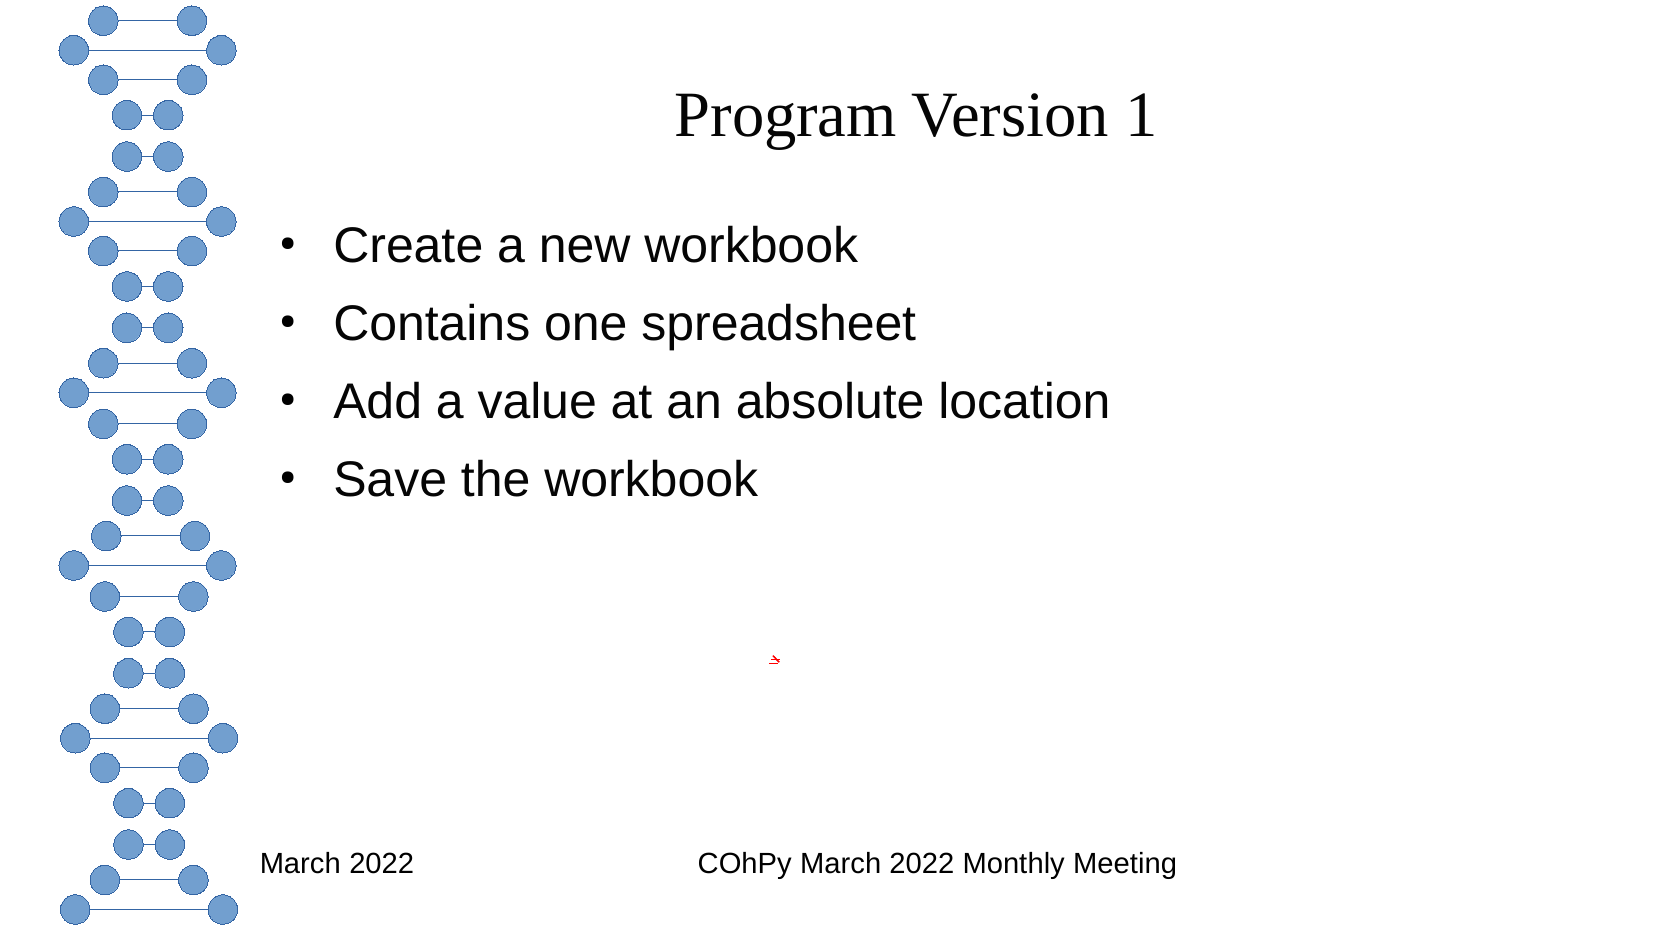

# Program Version 1
Create a new workbook
Contains one spreadsheet
Add a value at an absolute location
Save the workbook